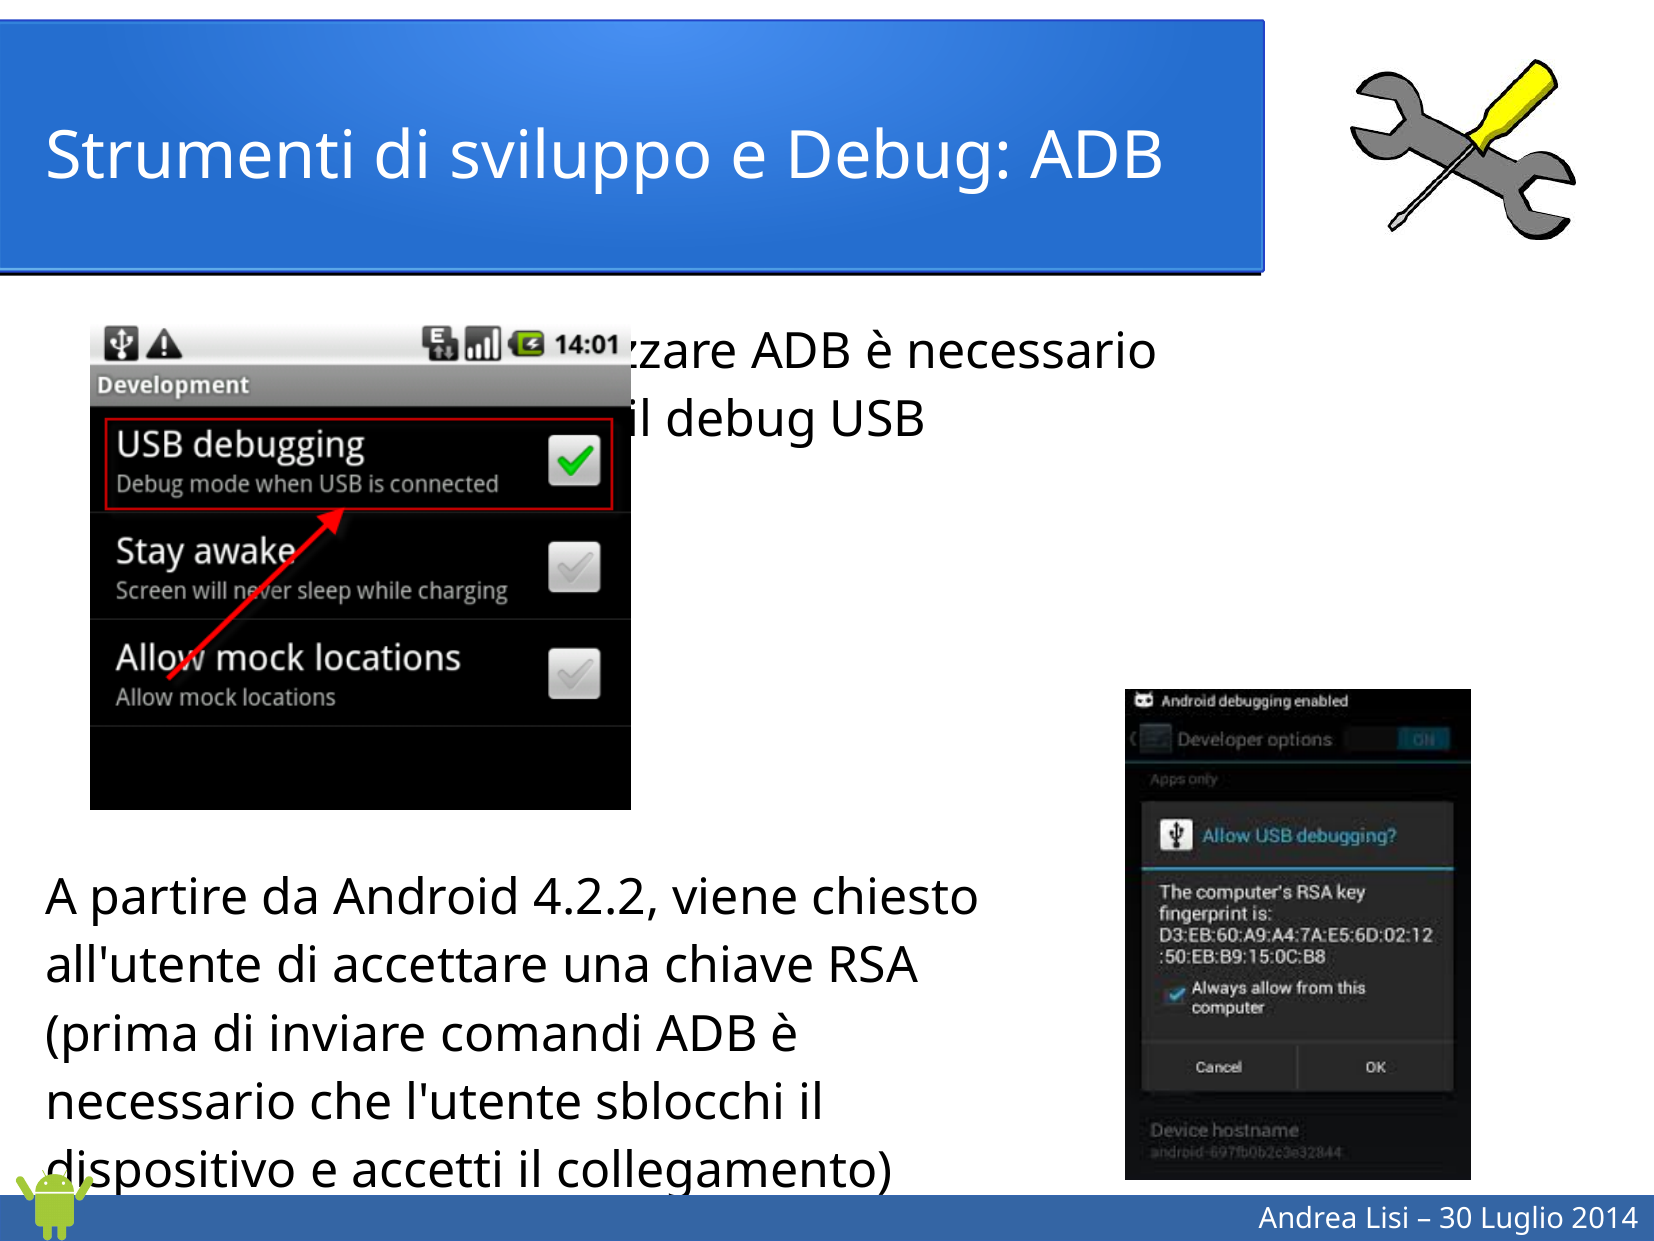

# Strumenti di sviluppo e Debug: ADB
 Per utilizzare ADB è necessario
 attivare il debug USB
A partire da Android 4.2.2, viene chiesto
all'utente di accettare una chiave RSA
(prima di inviare comandi ADB è
necessario che l'utente sblocchi il
dispositivo e accetti il collegamento)
Andrea Lisi – 30 Luglio 2014